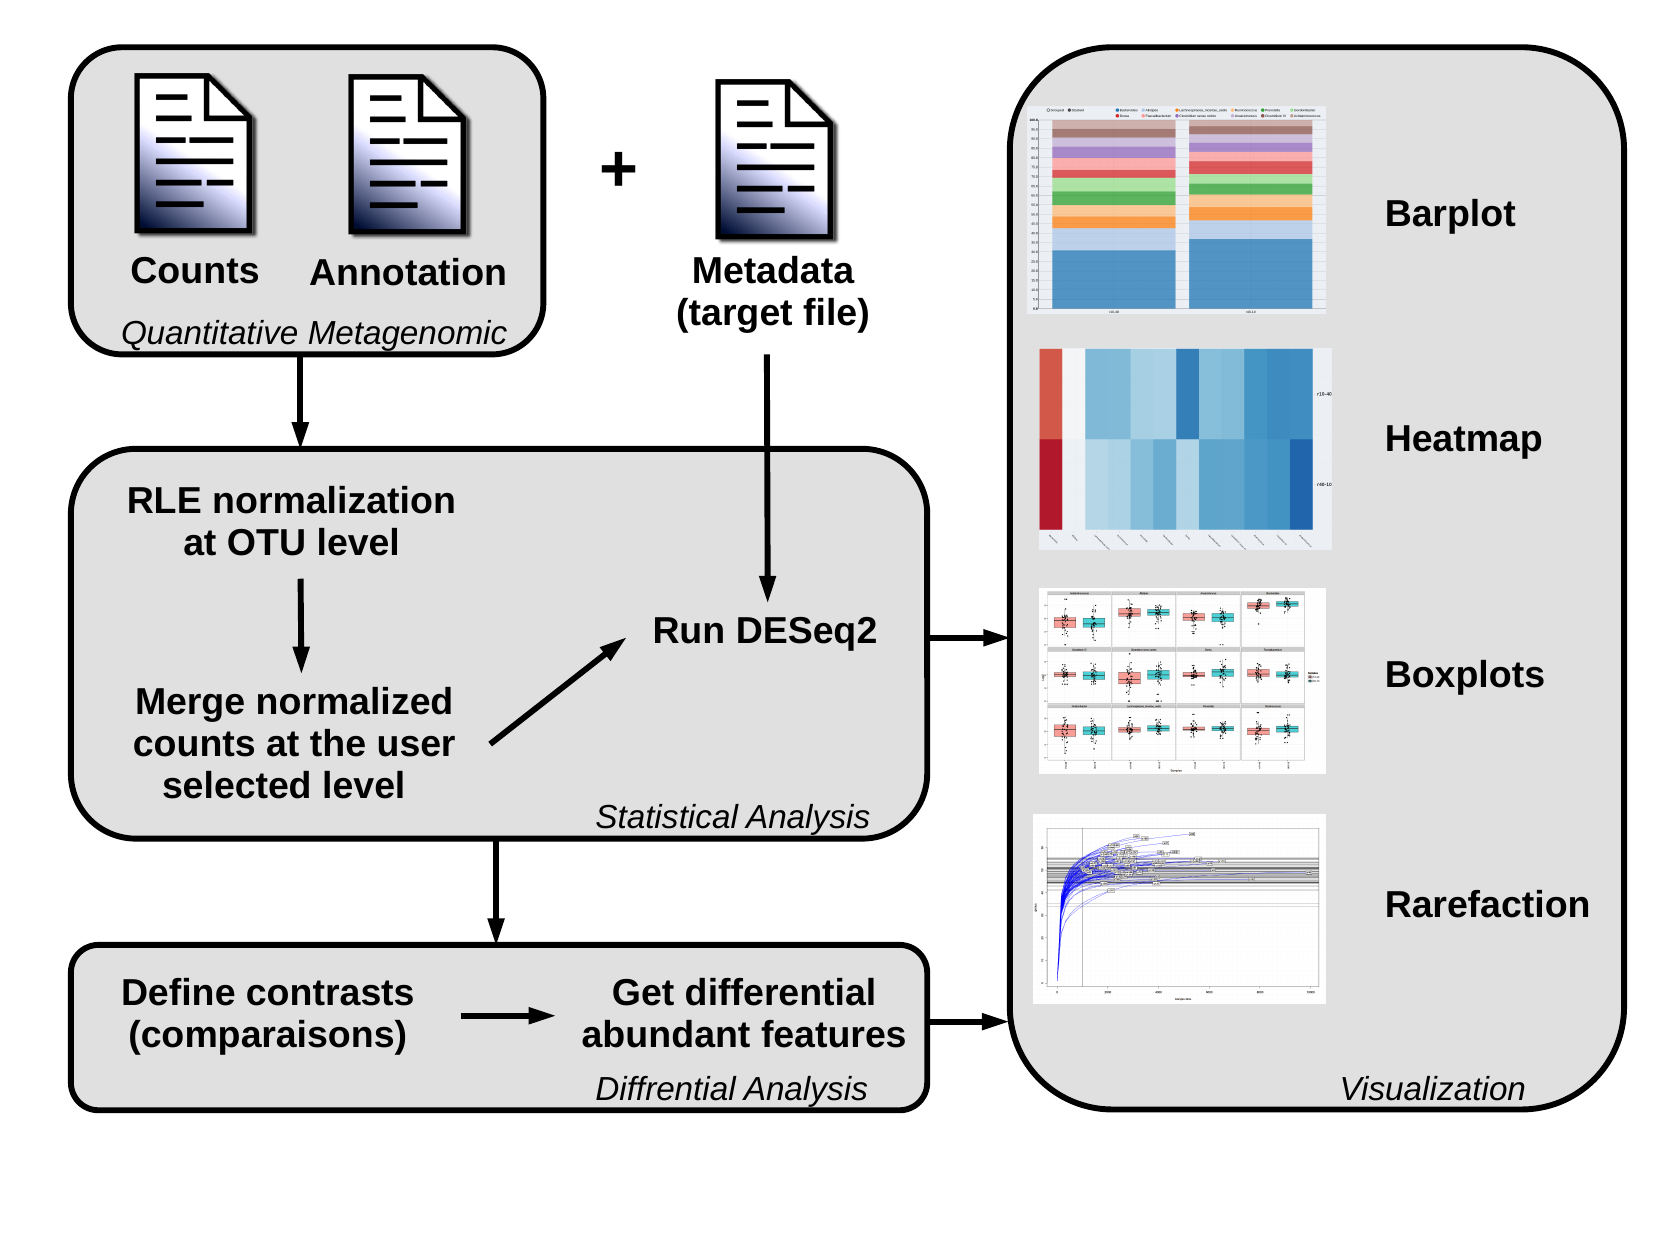

+
Barplot
Counts
Metadata (target file)
Annotation
Quantitative Metagenomic
Heatmap
RLE normalization at OTU level
Run DESeq2
Boxplots
Merge normalized counts at the user selected level
Statistical Analysis
Rarefaction
Define contrasts (comparaisons)
Get differential abundant features
Diffrential Analysis
Visualization